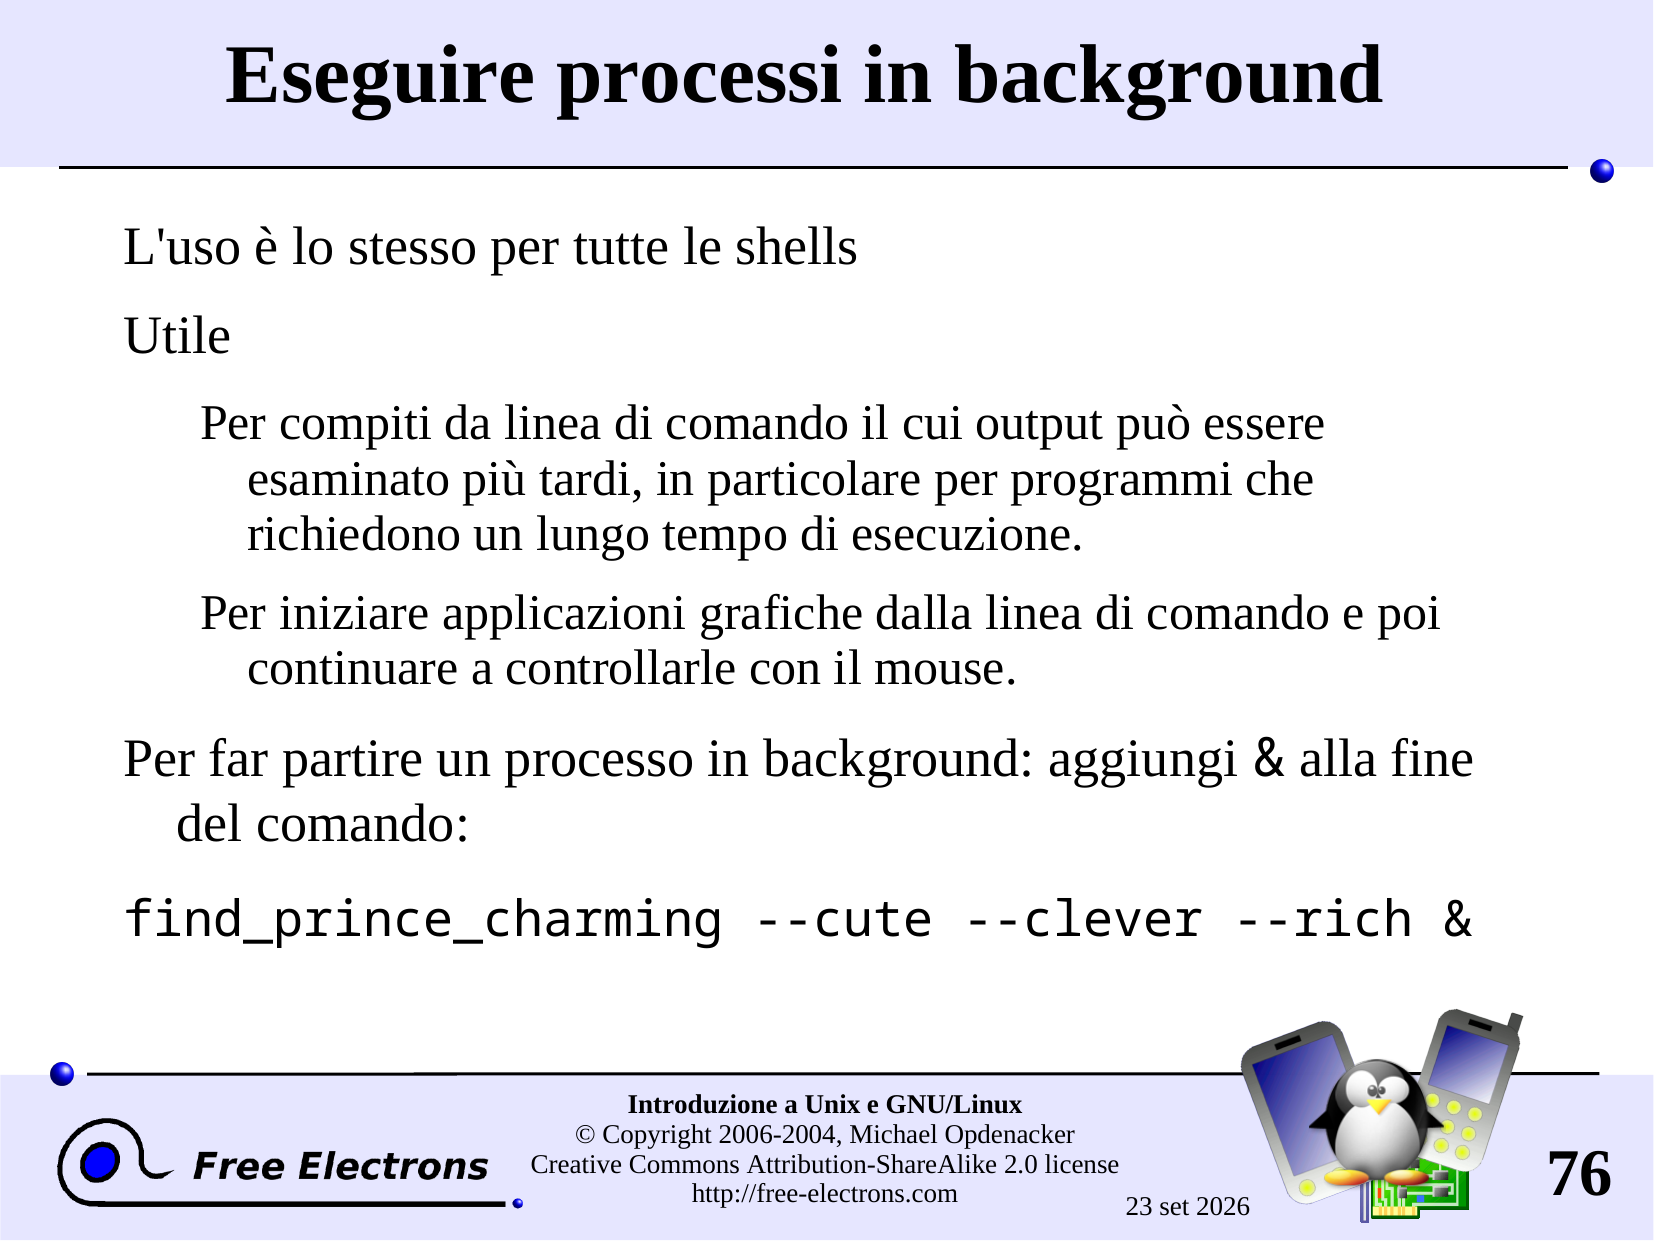

# Eseguire processi in background
L'uso è lo stesso per tutte le shells
Utile
Per compiti da linea di comando il cui output può essere esaminato più tardi, in particolare per programmi che richiedono un lungo tempo di esecuzione.
Per iniziare applicazioni grafiche dalla linea di comando e poi continuare a controllarle con il mouse.
Per far partire un processo in background: aggiungi & alla fine del comando:
find_prince_charming --cute --clever --rich &